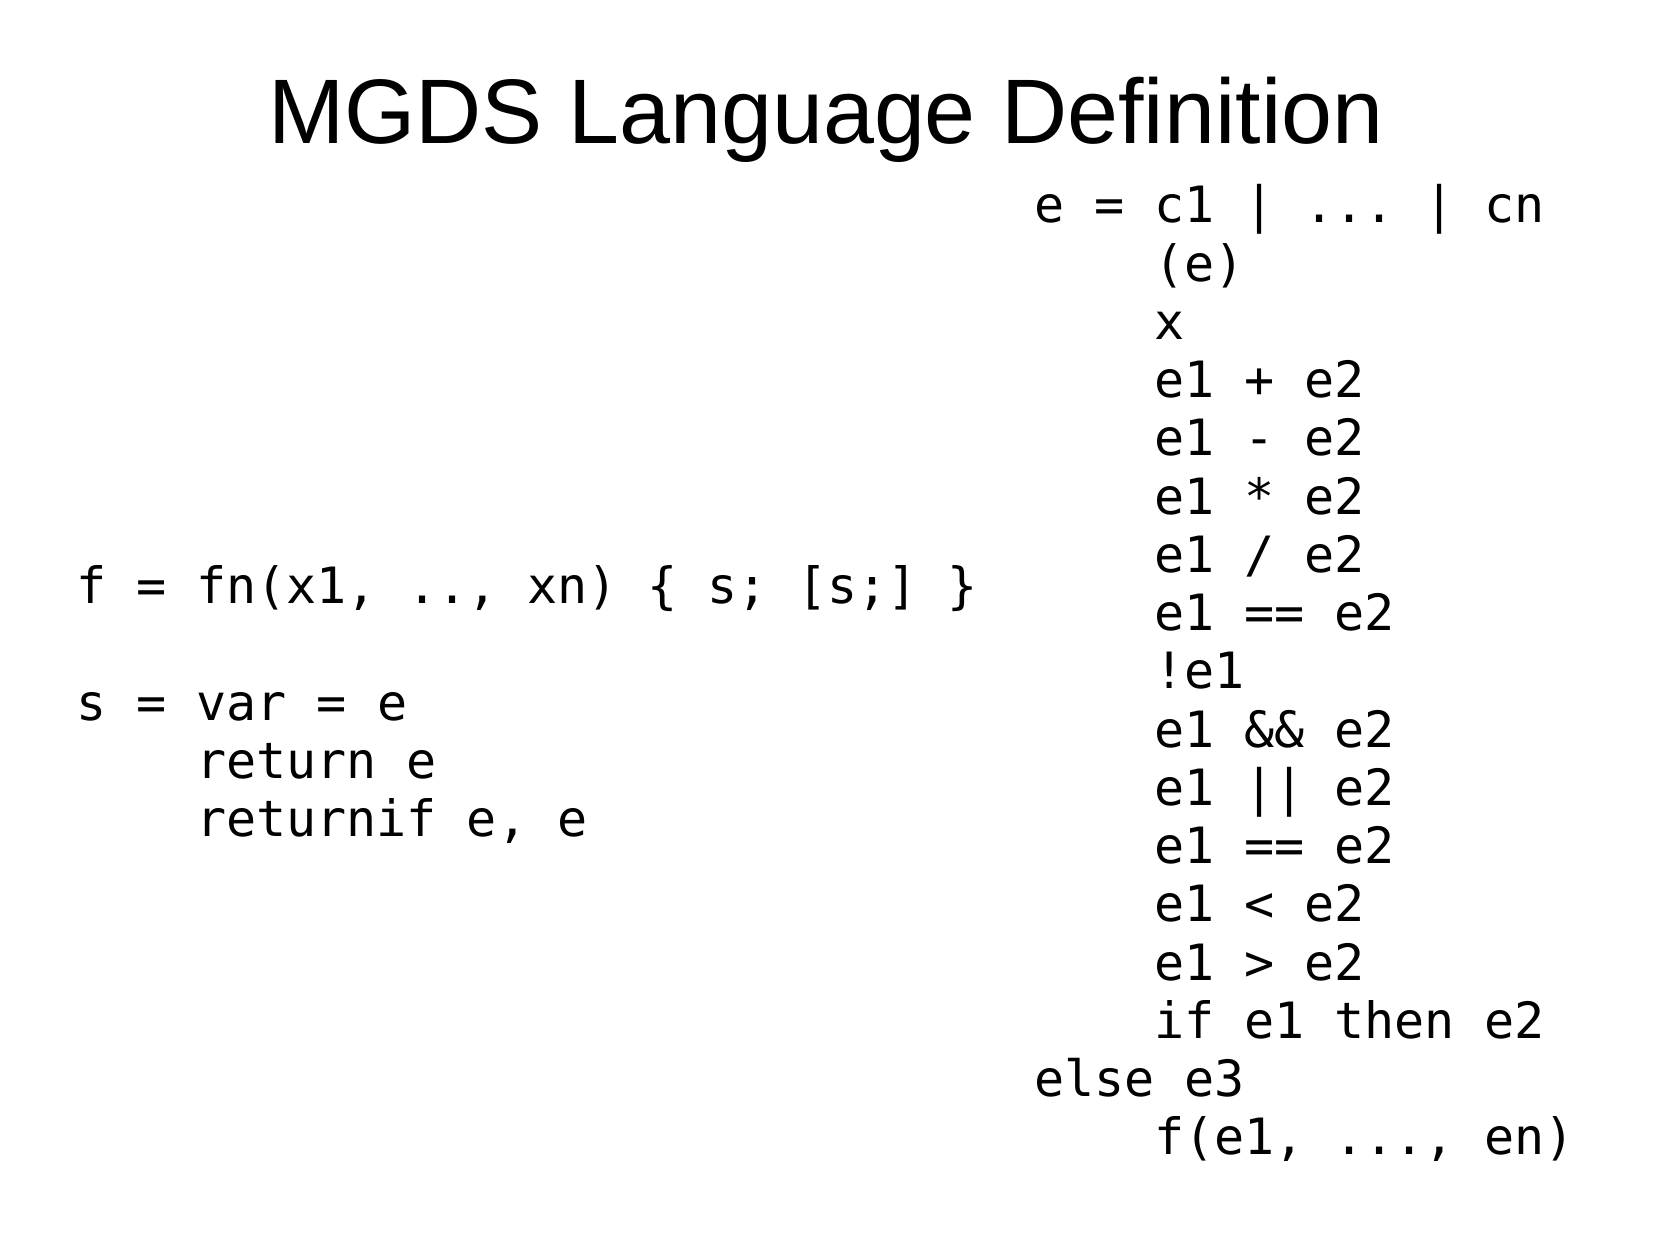

f = fn(x1, .., xn) { s; [s;] }
s = var = e
 return e
 returnif e, e
# MGDS Language Definition
e = c1 | ... | cn
 (e)
 x
 e1 + e2
 e1 - e2
 e1 * e2
 e1 / e2
 e1 == e2
 !e1
 e1 && e2
 e1 || e2
 e1 == e2
 e1 < e2
 e1 > e2
 if e1 then e2 else e3
 f(e1, ..., en)